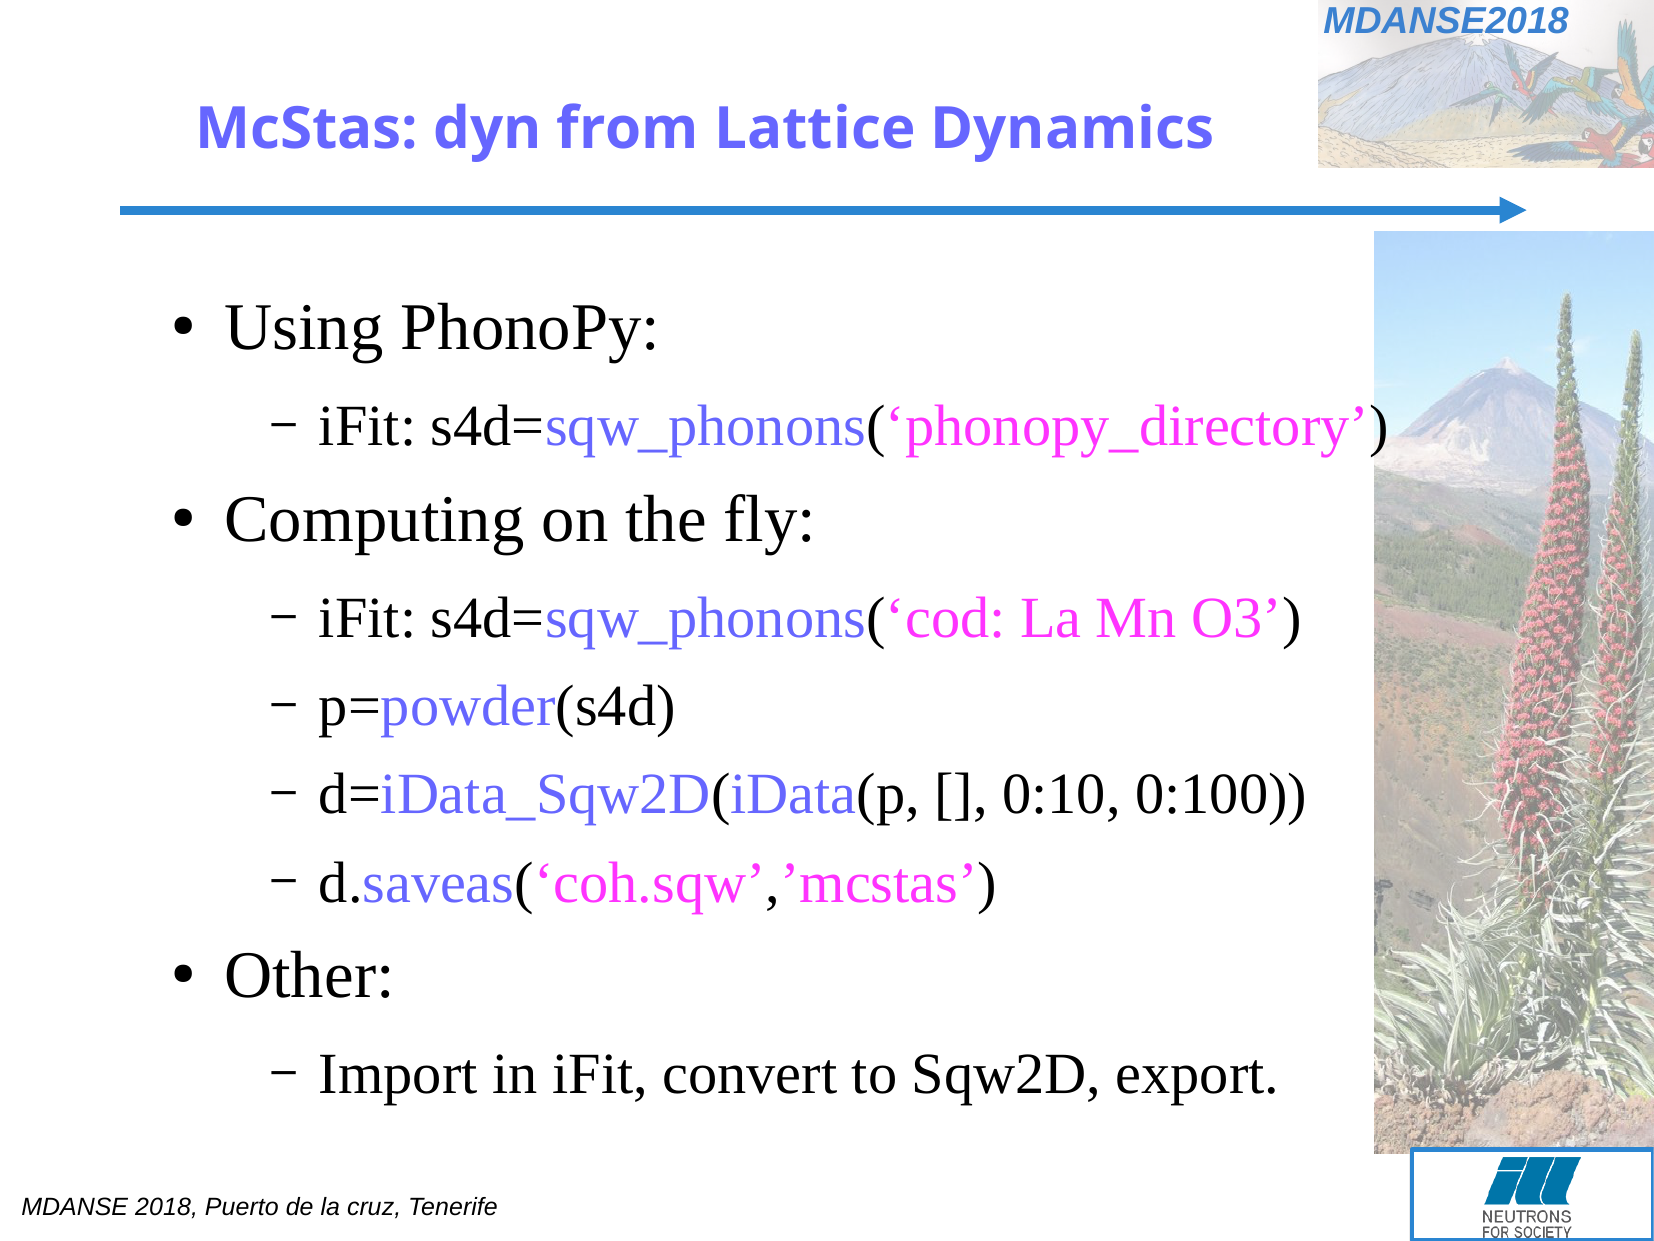

# McStas: dyn from Lattice Dynamics
Using PhonoPy:
iFit: s4d=sqw_phonons(‘phonopy_directory’)
Computing on the fly:
iFit: s4d=sqw_phonons(‘cod: La Mn O3’)
p=powder(s4d)
d=iData_Sqw2D(iData(p, [], 0:10, 0:100))
d.saveas(‘coh.sqw’,’mcstas’)
Other:
Import in iFit, convert to Sqw2D, export.